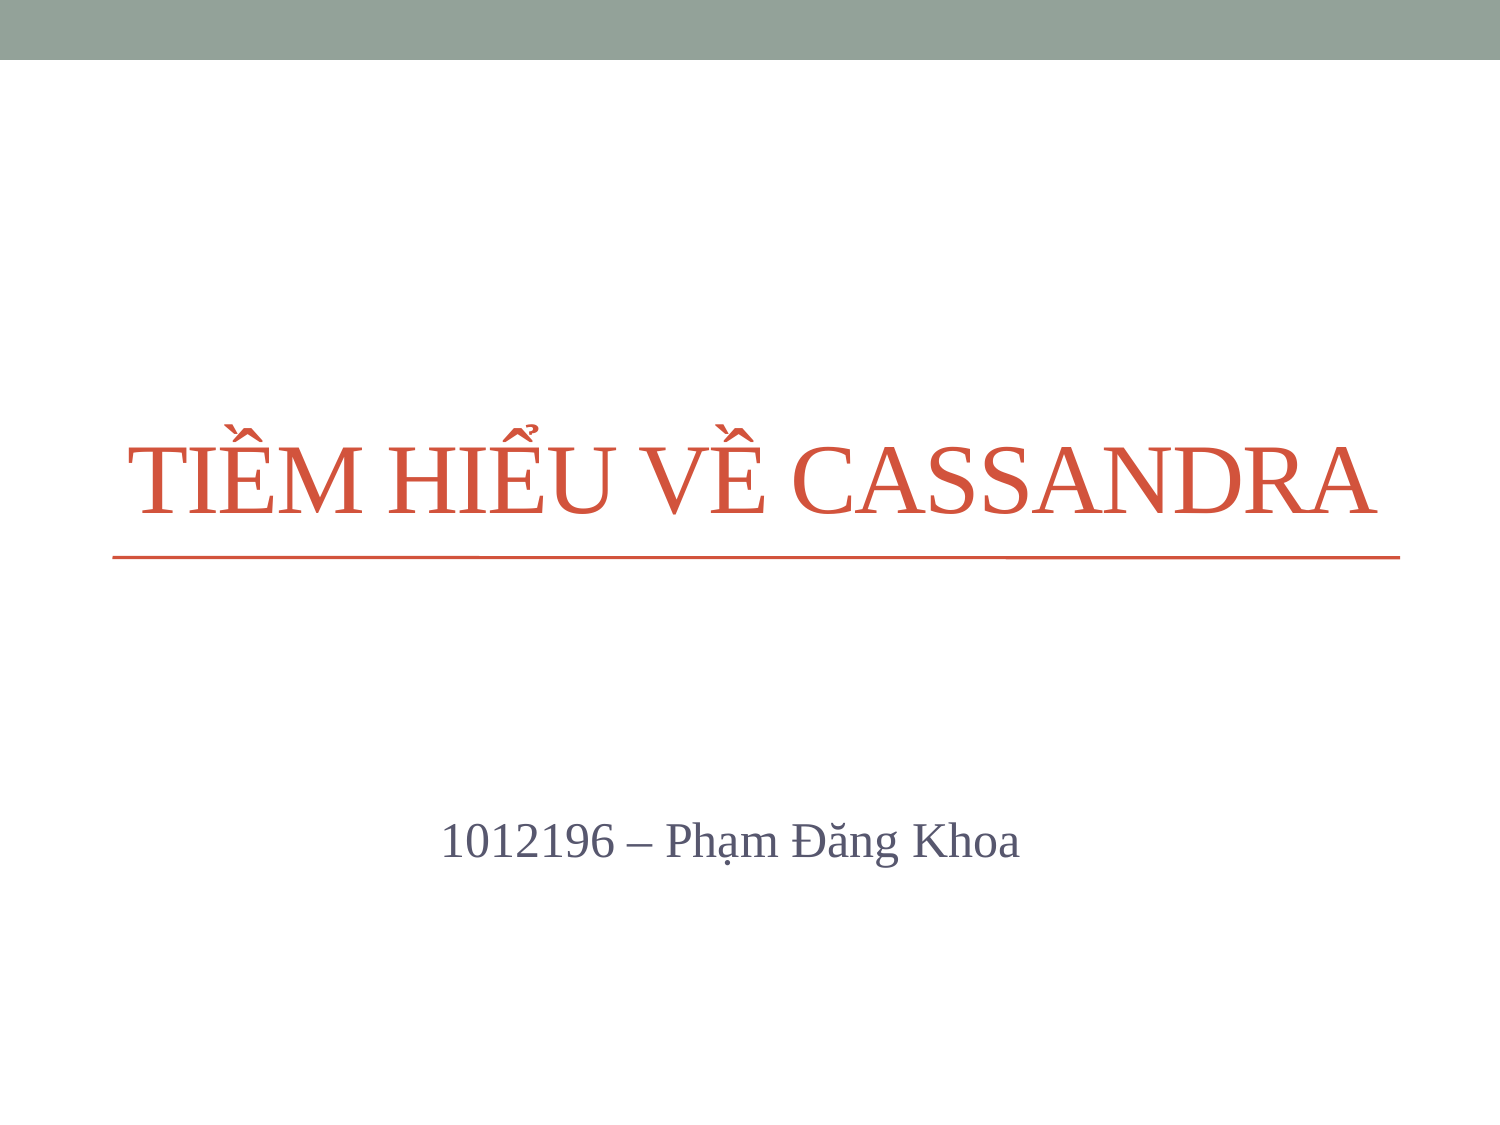

# Tiềm hiểu về cassandra
1012196 – Phạm Đăng Khoa